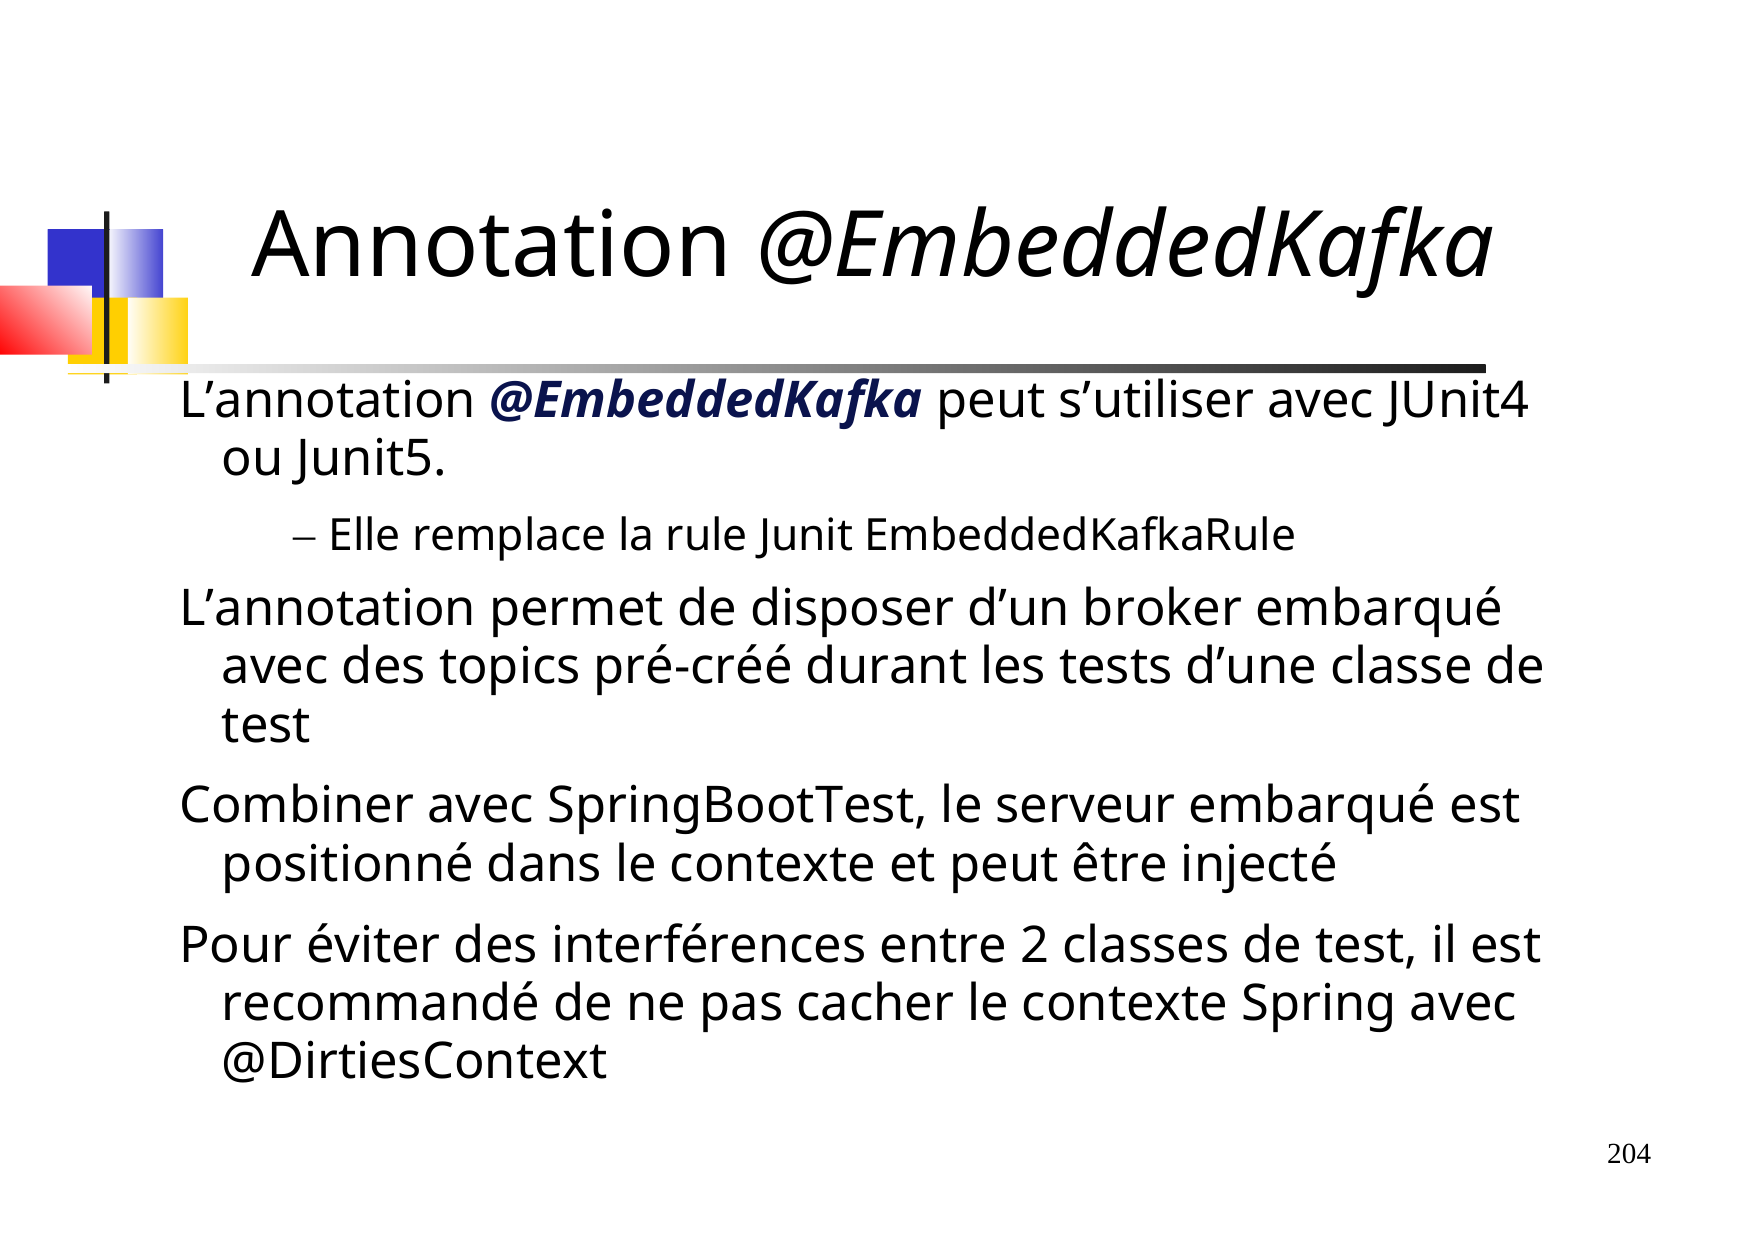

# Annotation @EmbeddedKafka
L’annotation @EmbeddedKafka peut s’utiliser avec JUnit4 ou Junit5.
Elle remplace la rule Junit EmbeddedKafkaRule
L’annotation permet de disposer d’un broker embarqué avec des topics pré-créé durant les tests d’une classe de test
Combiner avec SpringBootTest, le serveur embarqué est positionné dans le contexte et peut être injecté
Pour éviter des interférences entre 2 classes de test, il est recommandé de ne pas cacher le contexte Spring avec @DirtiesContext